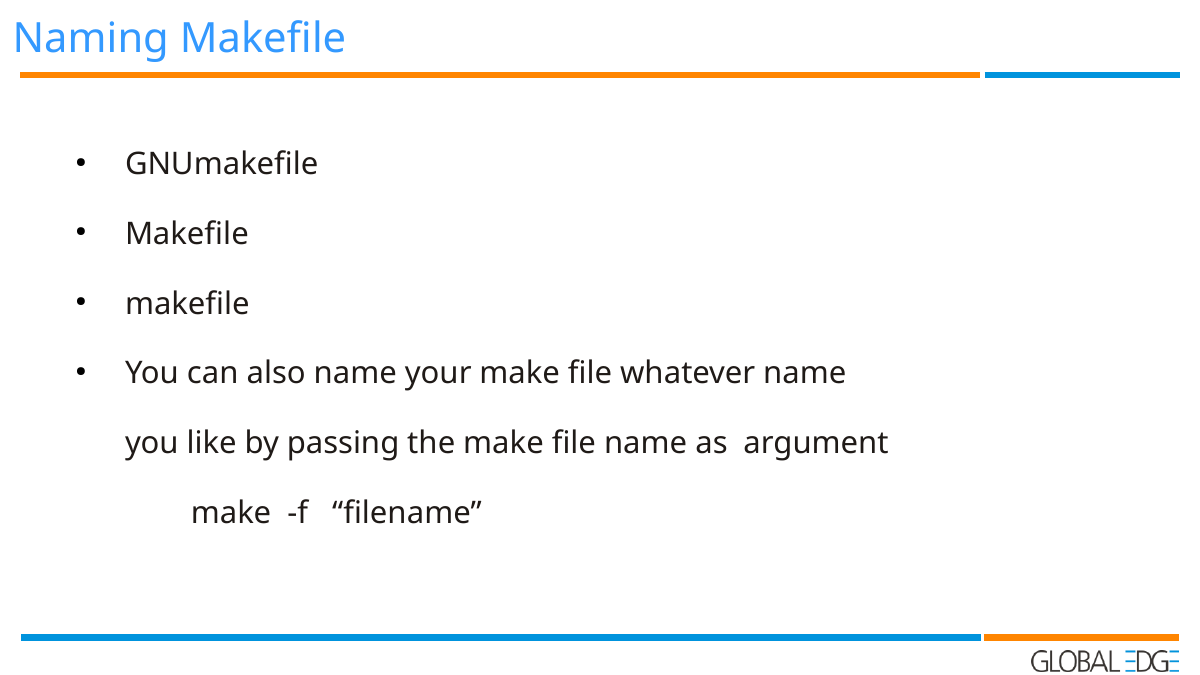

# Naming Makefile
GNUmakefile
Makefile
makefile
You can also name your make file whatever name
you like by passing the make file name as argument
make -f “filename”